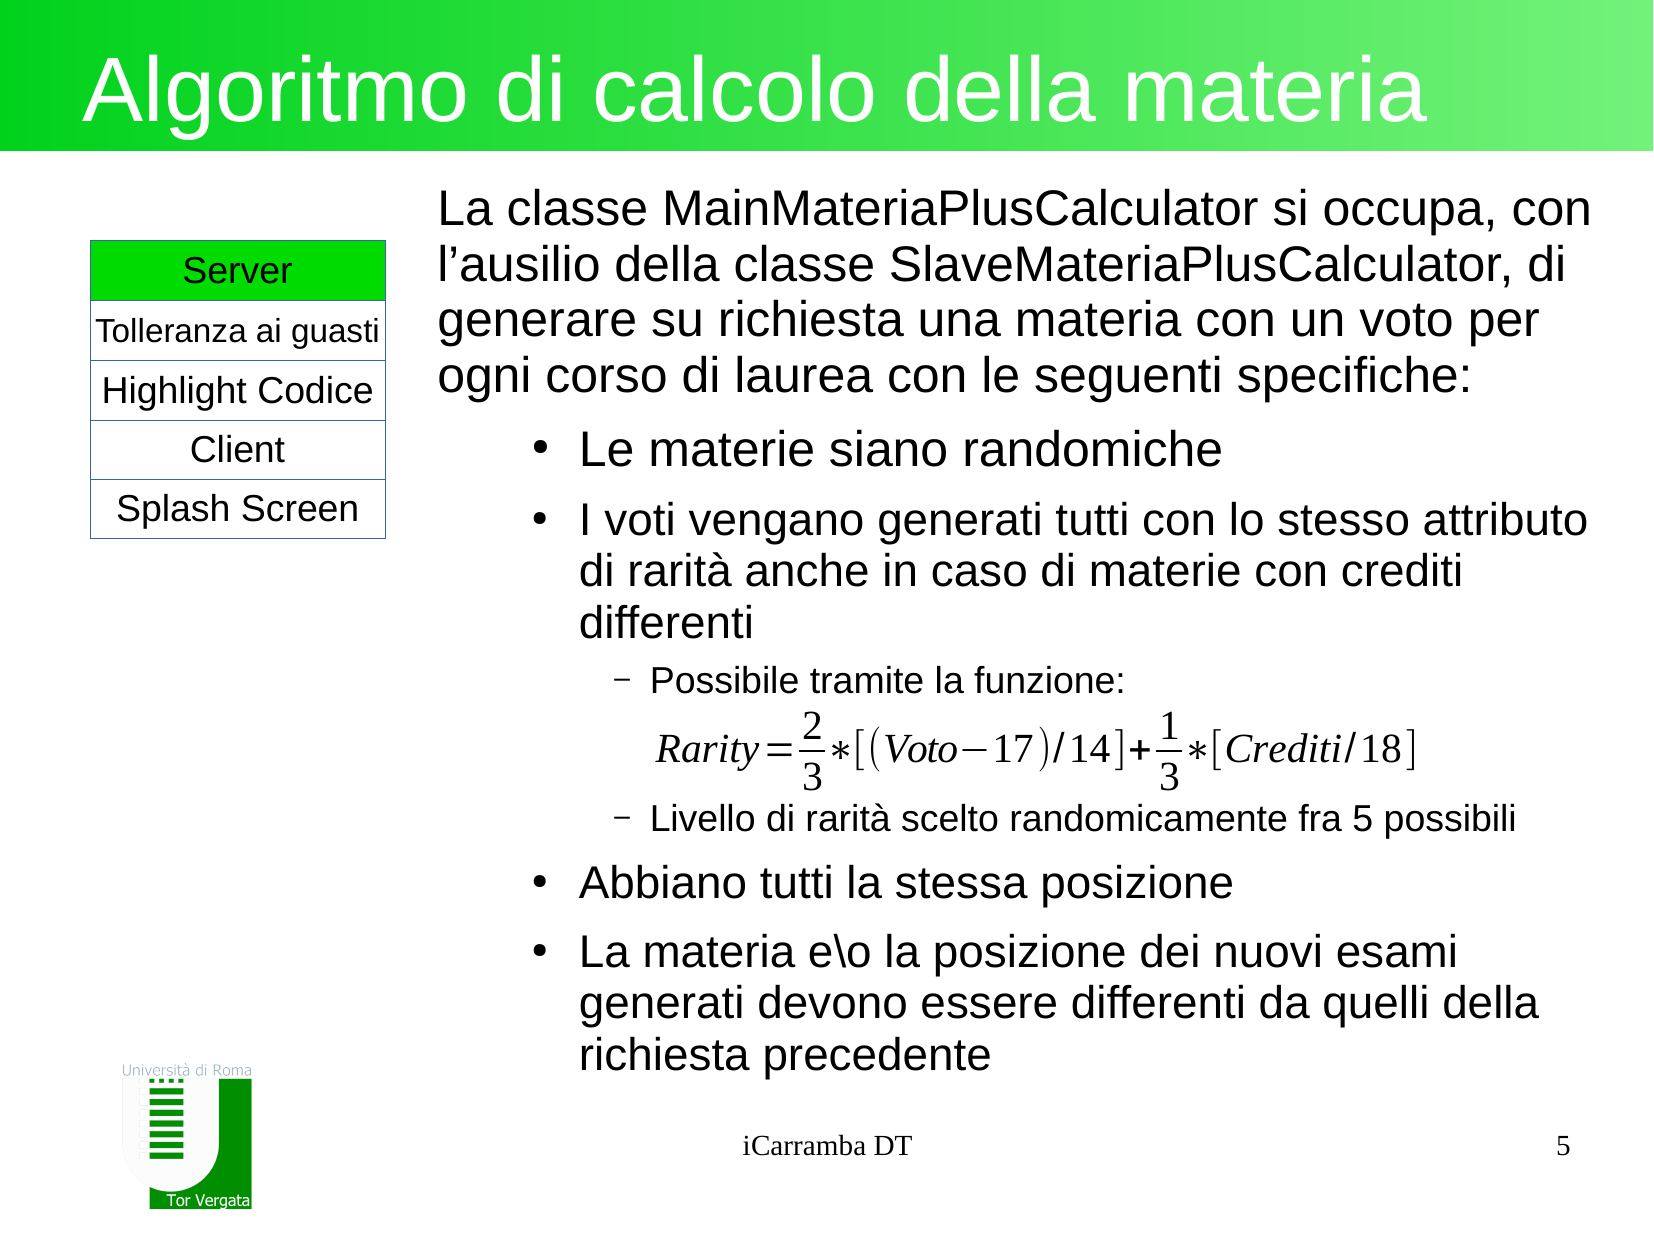

# Algoritmo di calcolo della materia
La classe MainMateriaPlusCalculator si occupa, con l’ausilio della classe SlaveMateriaPlusCalculator, di generare su richiesta una materia con un voto per ogni corso di laurea con le seguenti specifiche:
Le materie siano randomiche
I voti vengano generati tutti con lo stesso attributo di rarità anche in caso di materie con crediti differenti
Possibile tramite la funzione:
Livello di rarità scelto randomicamente fra 5 possibili
Abbiano tutti la stessa posizione
La materia e\o la posizione dei nuovi esami generati devono essere differenti da quelli della richiesta precedente
Server
Tolleranza ai guasti
Highlight Codice
Client
Splash Screen
5